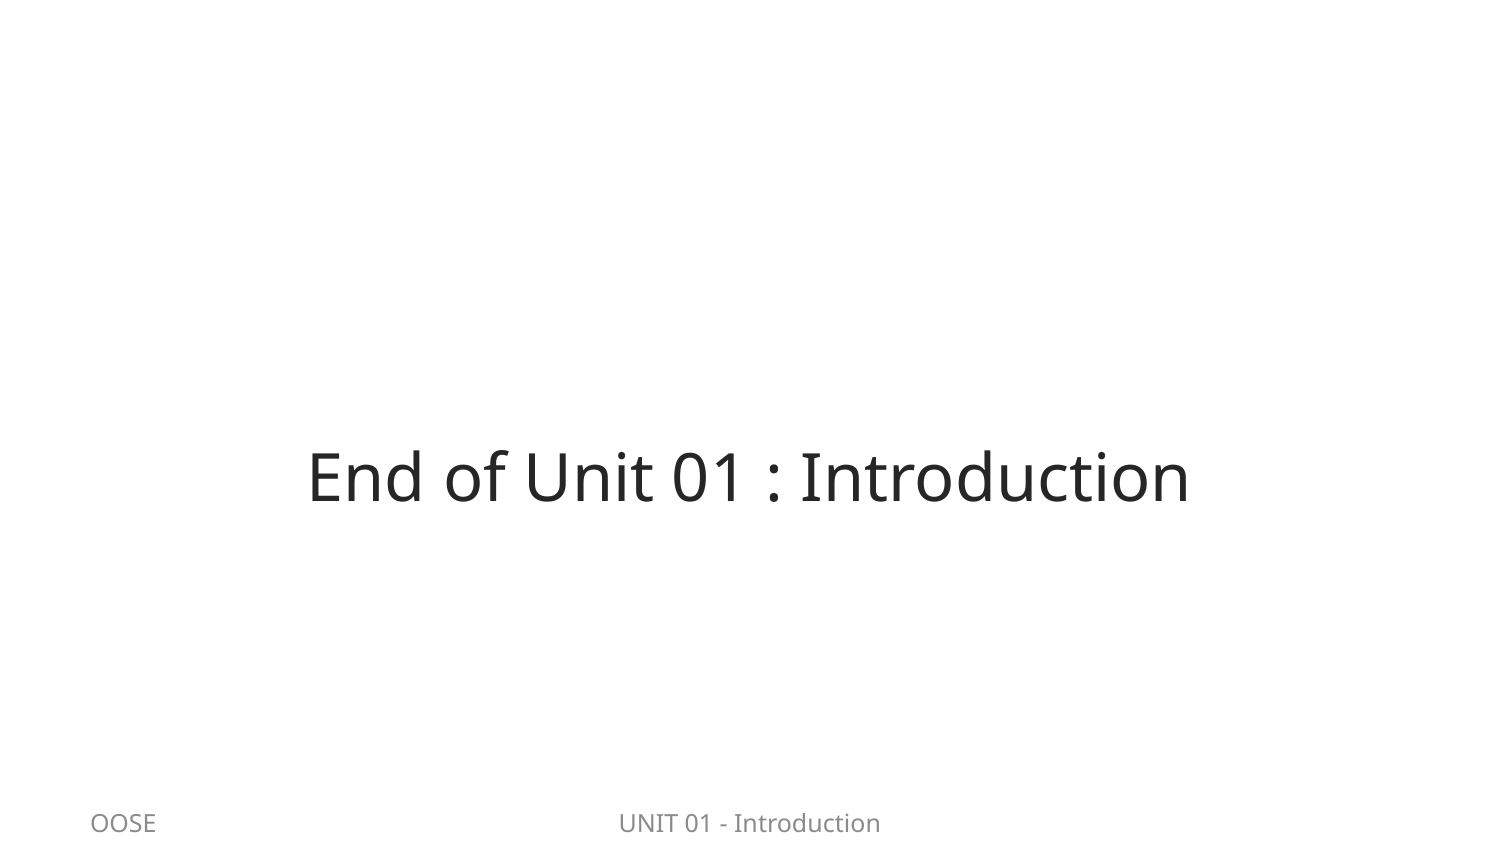

#
End of Unit 01 : Introduction
OOSE
UNIT 01 - Introduction